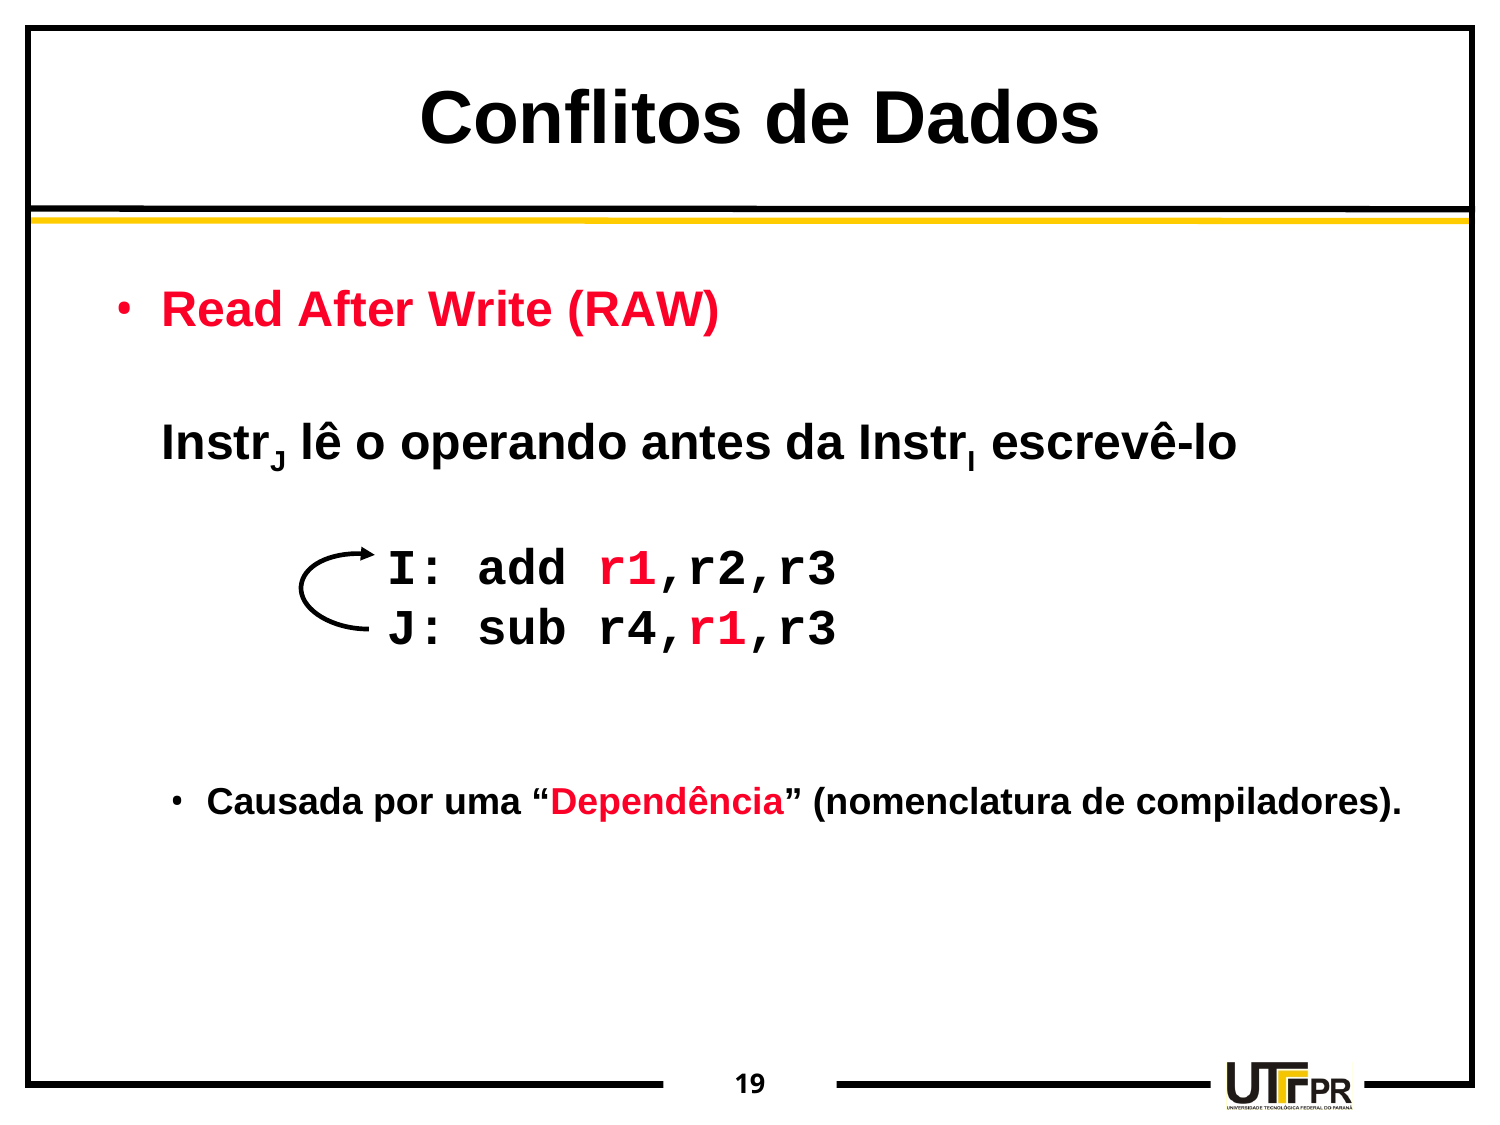

Conflitos de Dados
# Read After Write (RAW)
	InstrJ lê o operando antes da InstrI escrevê-lo
Causada por uma “Dependência” (nomenclatura de compiladores).
I: add r1,r2,r3
J: sub r4,r1,r3